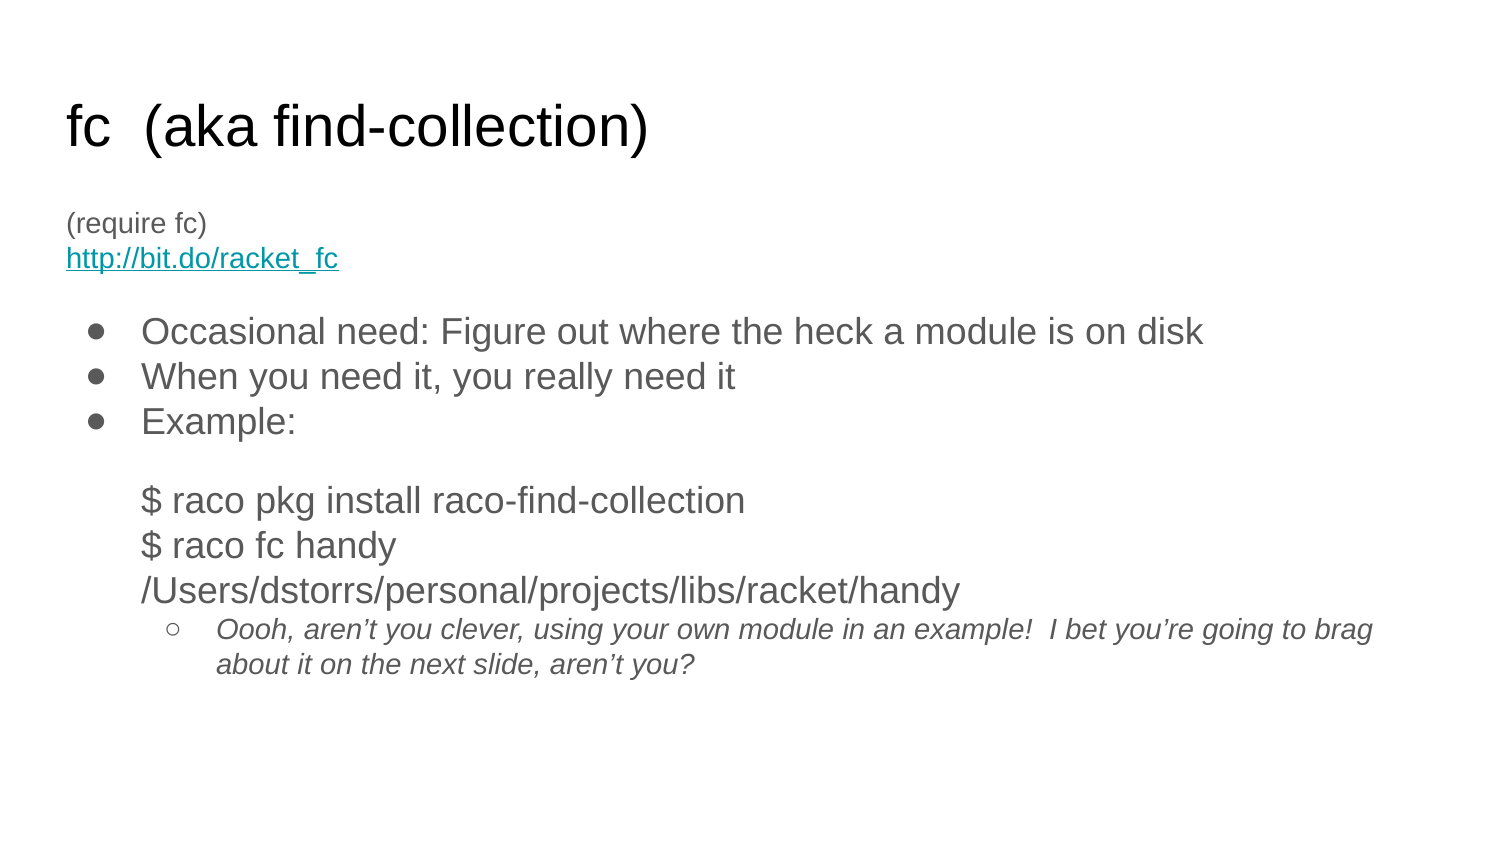

# fc (aka find-collection)
(require fc)
http://bit.do/racket_fc
Occasional need: Figure out where the heck a module is on disk
When you need it, you really need it
Example:
$ raco pkg install raco-find-collection
$ raco fc handy
/Users/dstorrs/personal/projects/libs/racket/handy
Oooh, aren’t you clever, using your own module in an example! I bet you’re going to brag about it on the next slide, aren’t you?